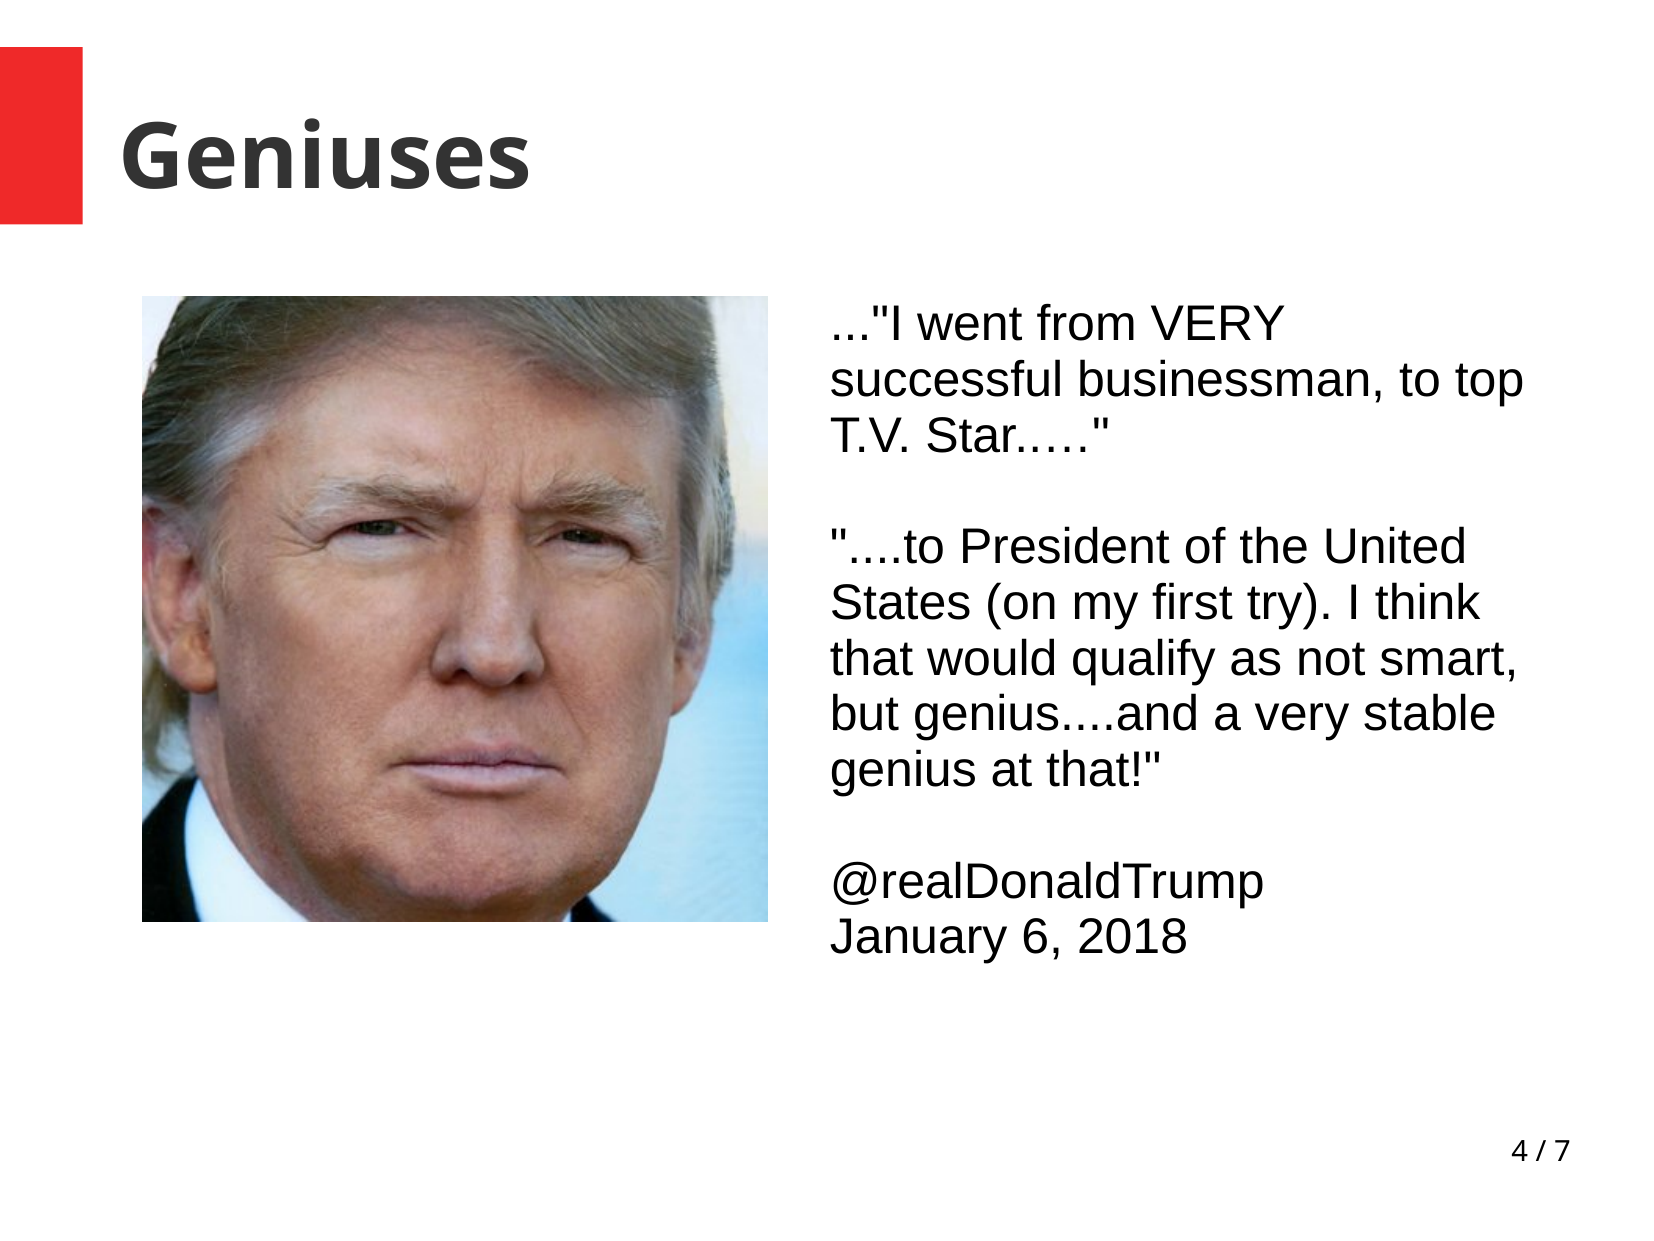

# Geniuses
..."I went from VERY successful businessman, to top T.V. Star..…"
"....to President of the United States (on my first try). I think that would qualify as not smart, but genius....and a very stable genius at that!"
@realDonaldTrump
January 6, 2018
4